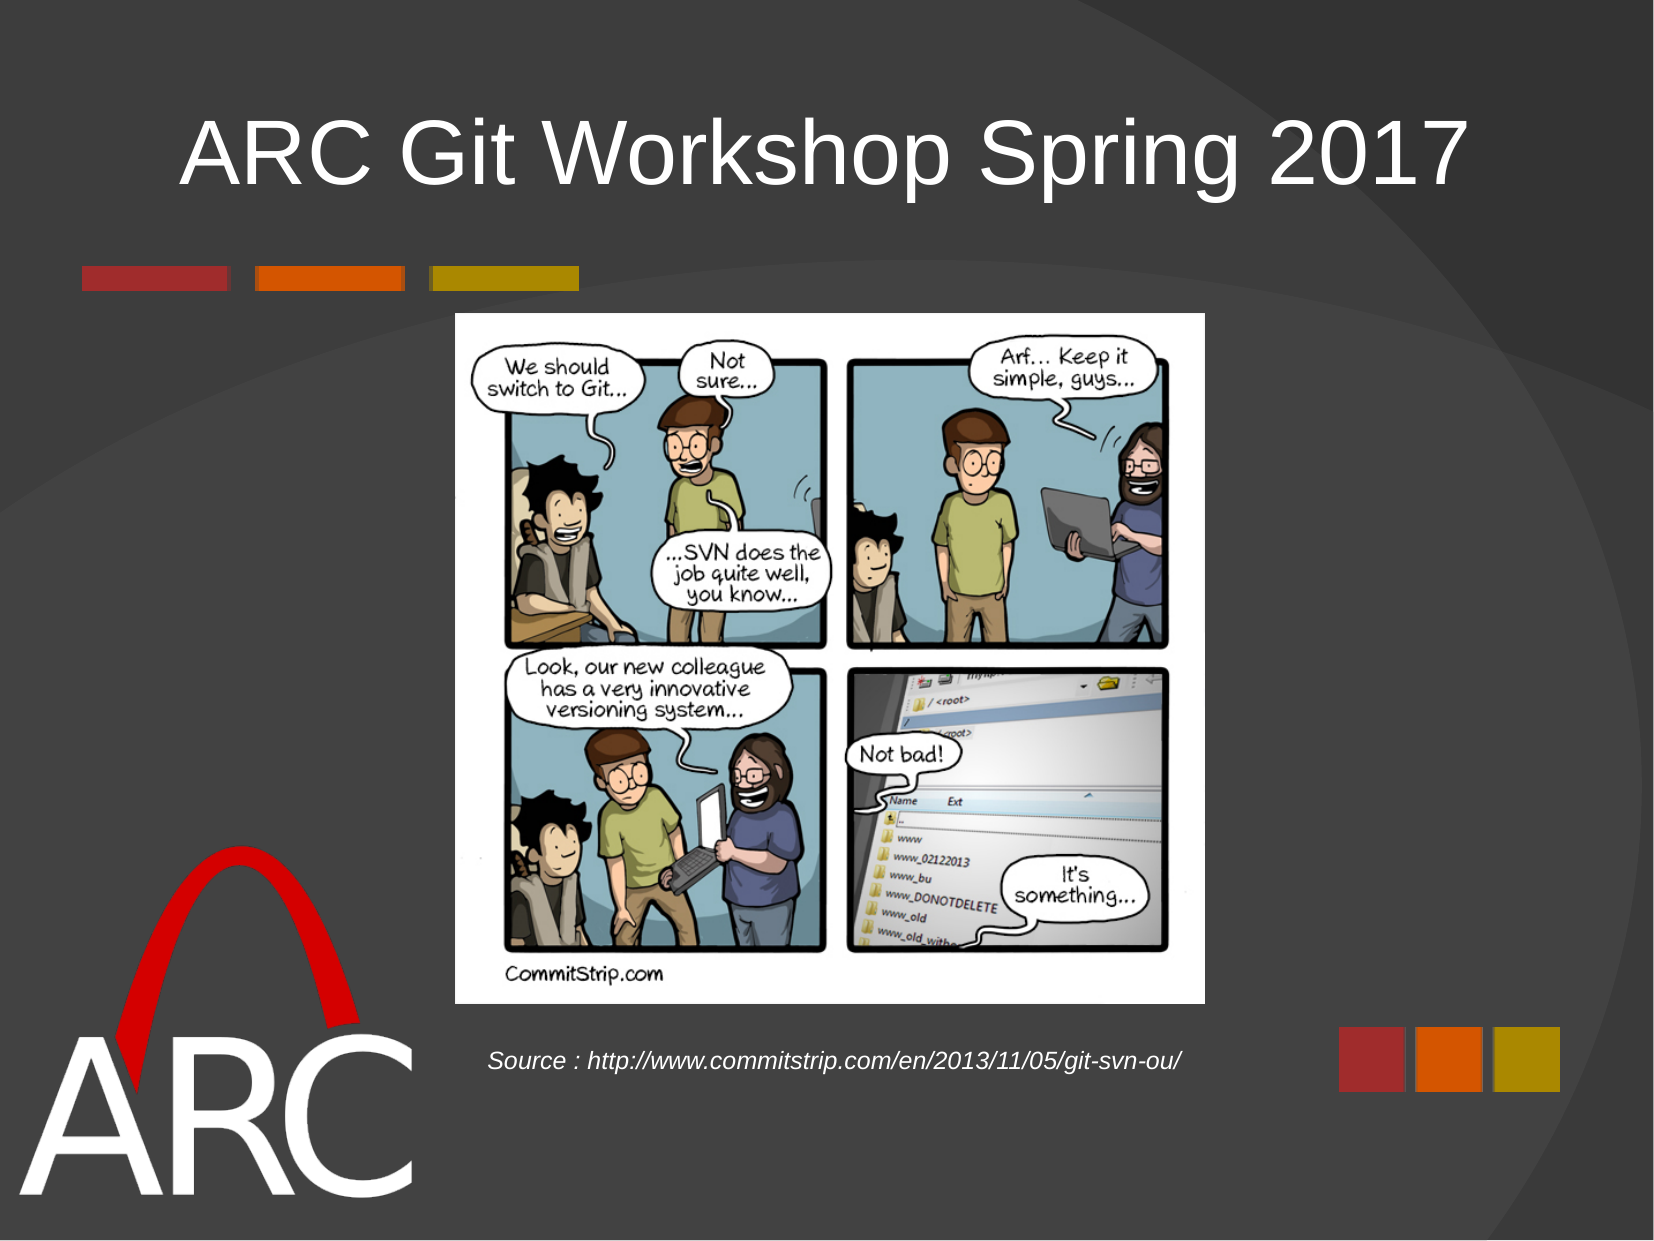

# ARC Git Workshop Spring 2017
Source : http://www.commitstrip.com/en/2013/11/05/git-svn-ou/